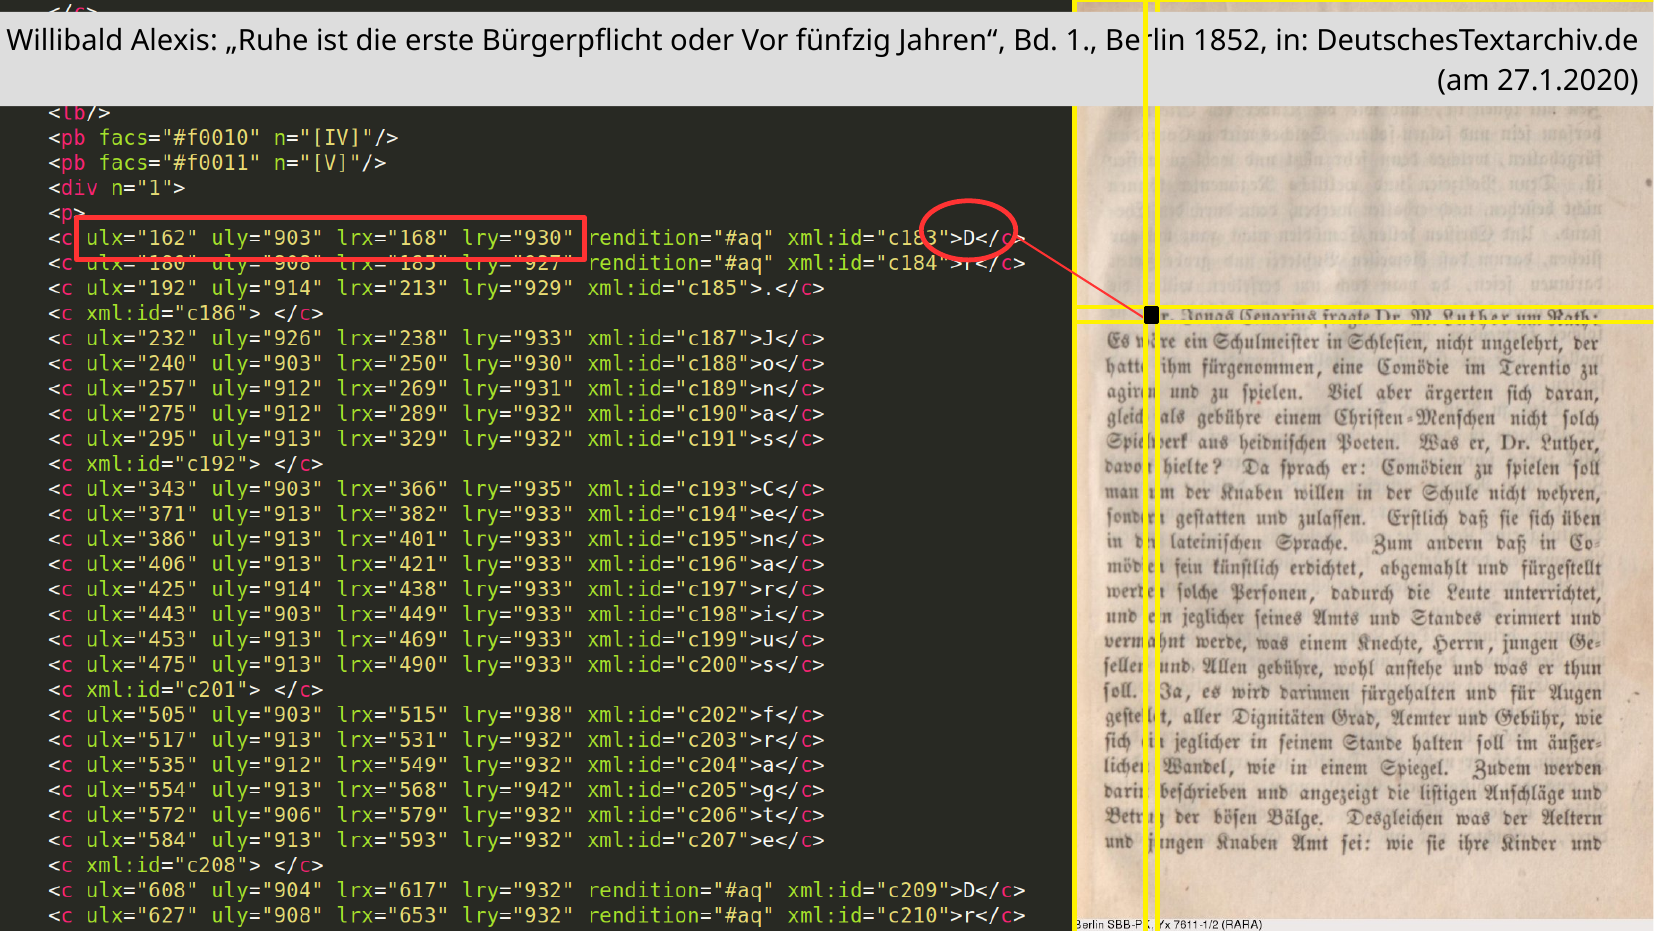

Willibald Alexis: „Ruhe ist die erste Bürgerpflicht oder Vor fünfzig Jahren“, Bd. 1., Berlin 1852, in: DeutschesTextarchiv.de (am 27.1.2020)
#